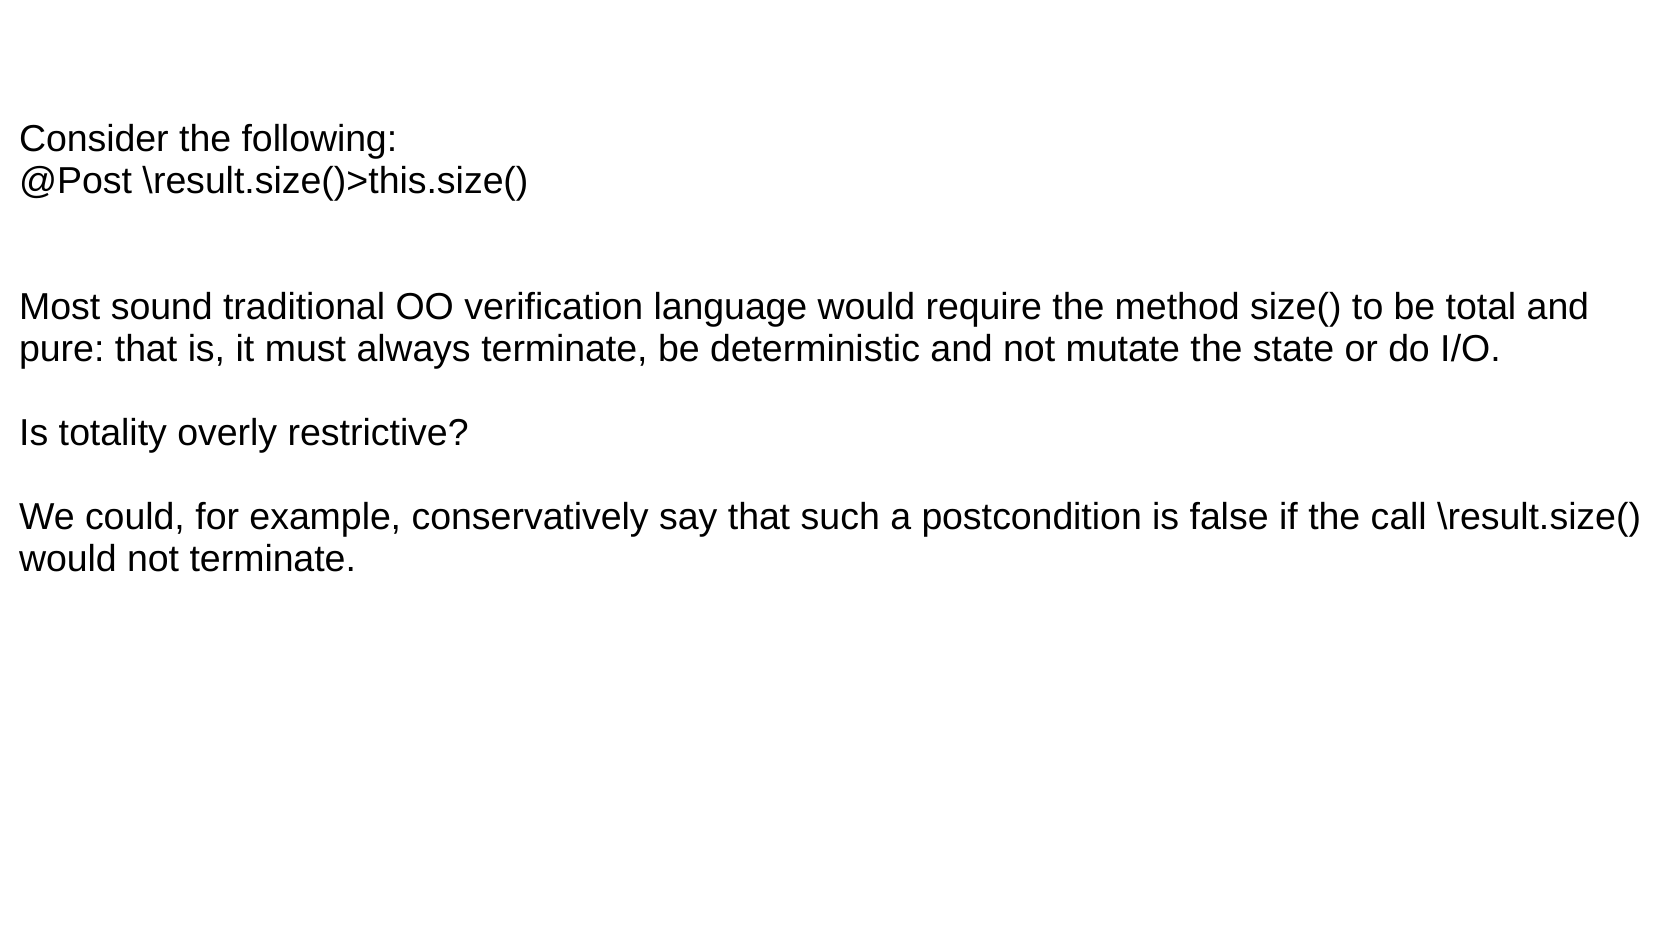

Consider the following:
@Post \result.size()>this.size()
Most sound traditional OO verification language would require the method size() to be total and pure: that is, it must always terminate, be deterministic and not mutate the state or do I/O.
Is totality overly restrictive?
We could, for example, conservatively say that such a postcondition is false if the call \result.size() would not terminate.